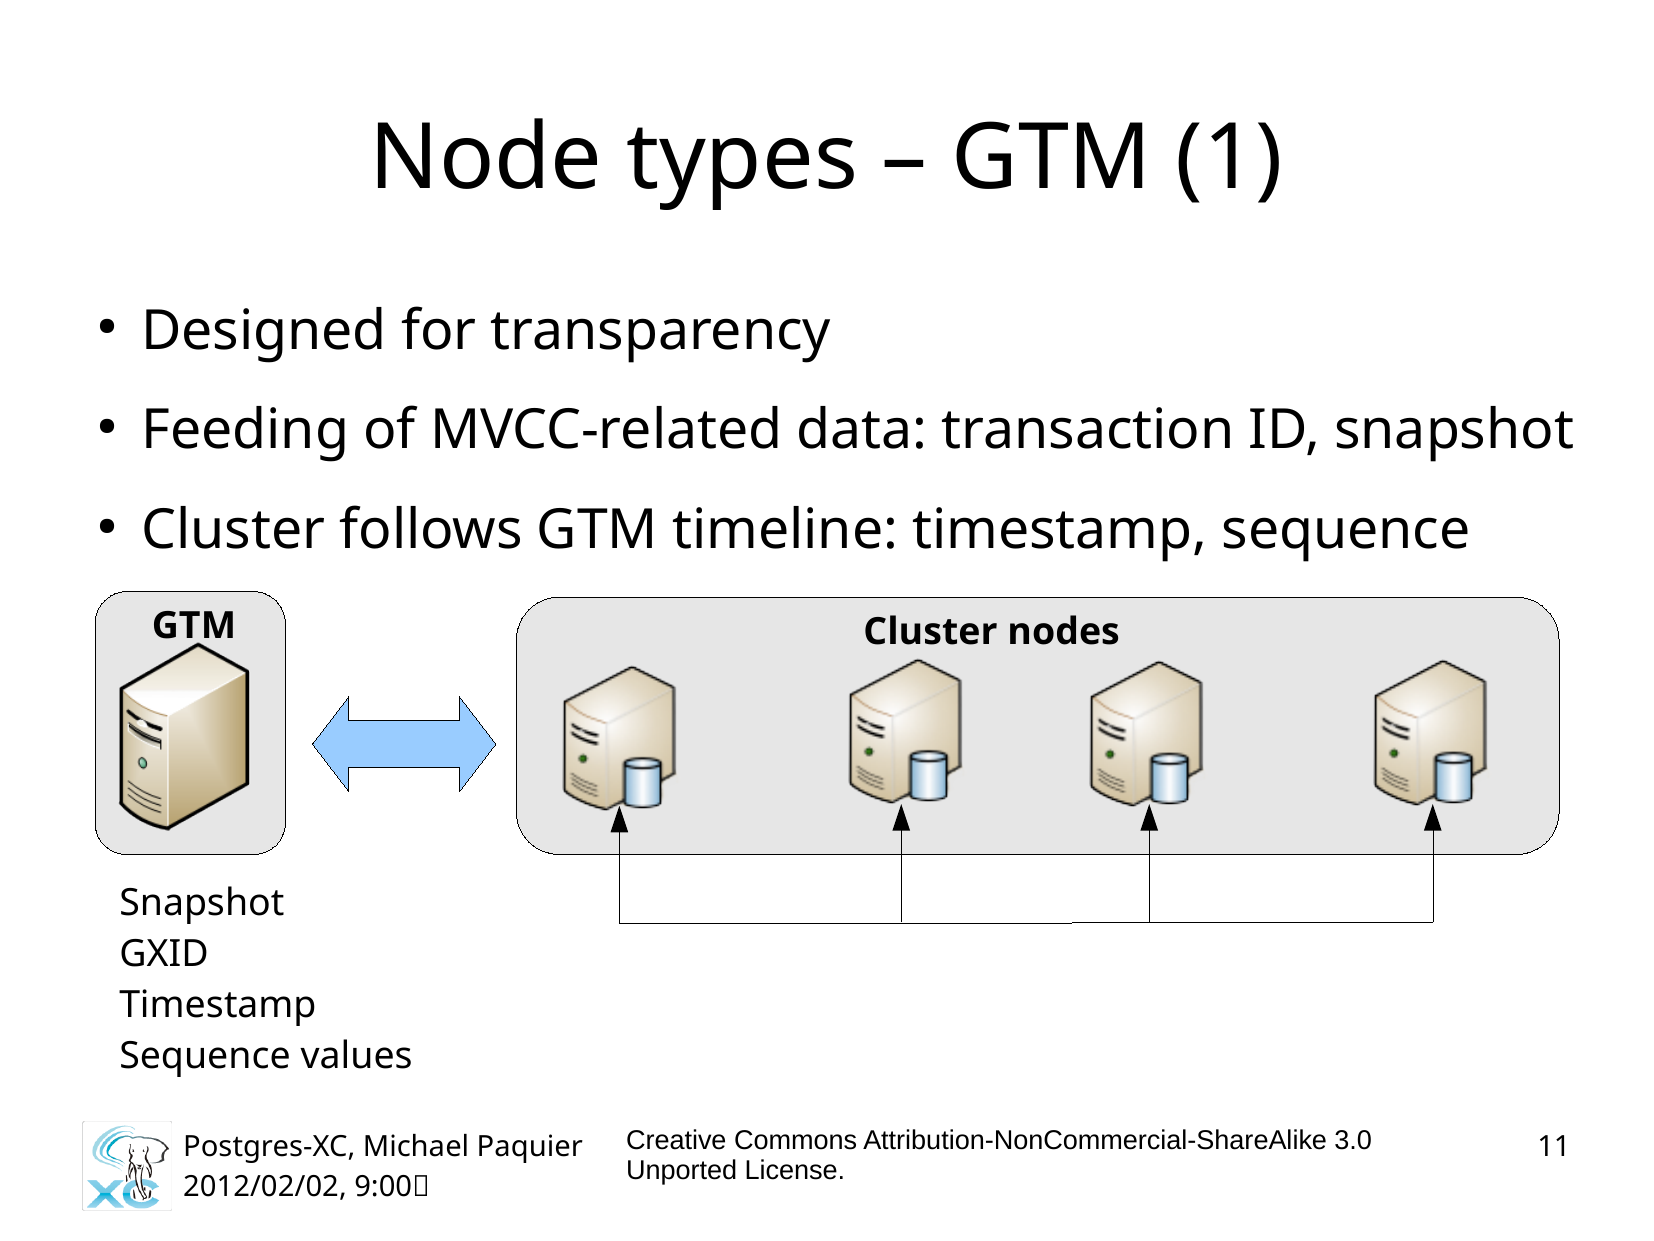

# Node types – GTM (1)
Designed for transparency
Feeding of MVCC-related data: transaction ID, snapshot
Cluster follows GTM timeline: timestamp, sequence
GTM
Cluster nodes
Snapshot
GXID
Timestamp
Sequence values
11